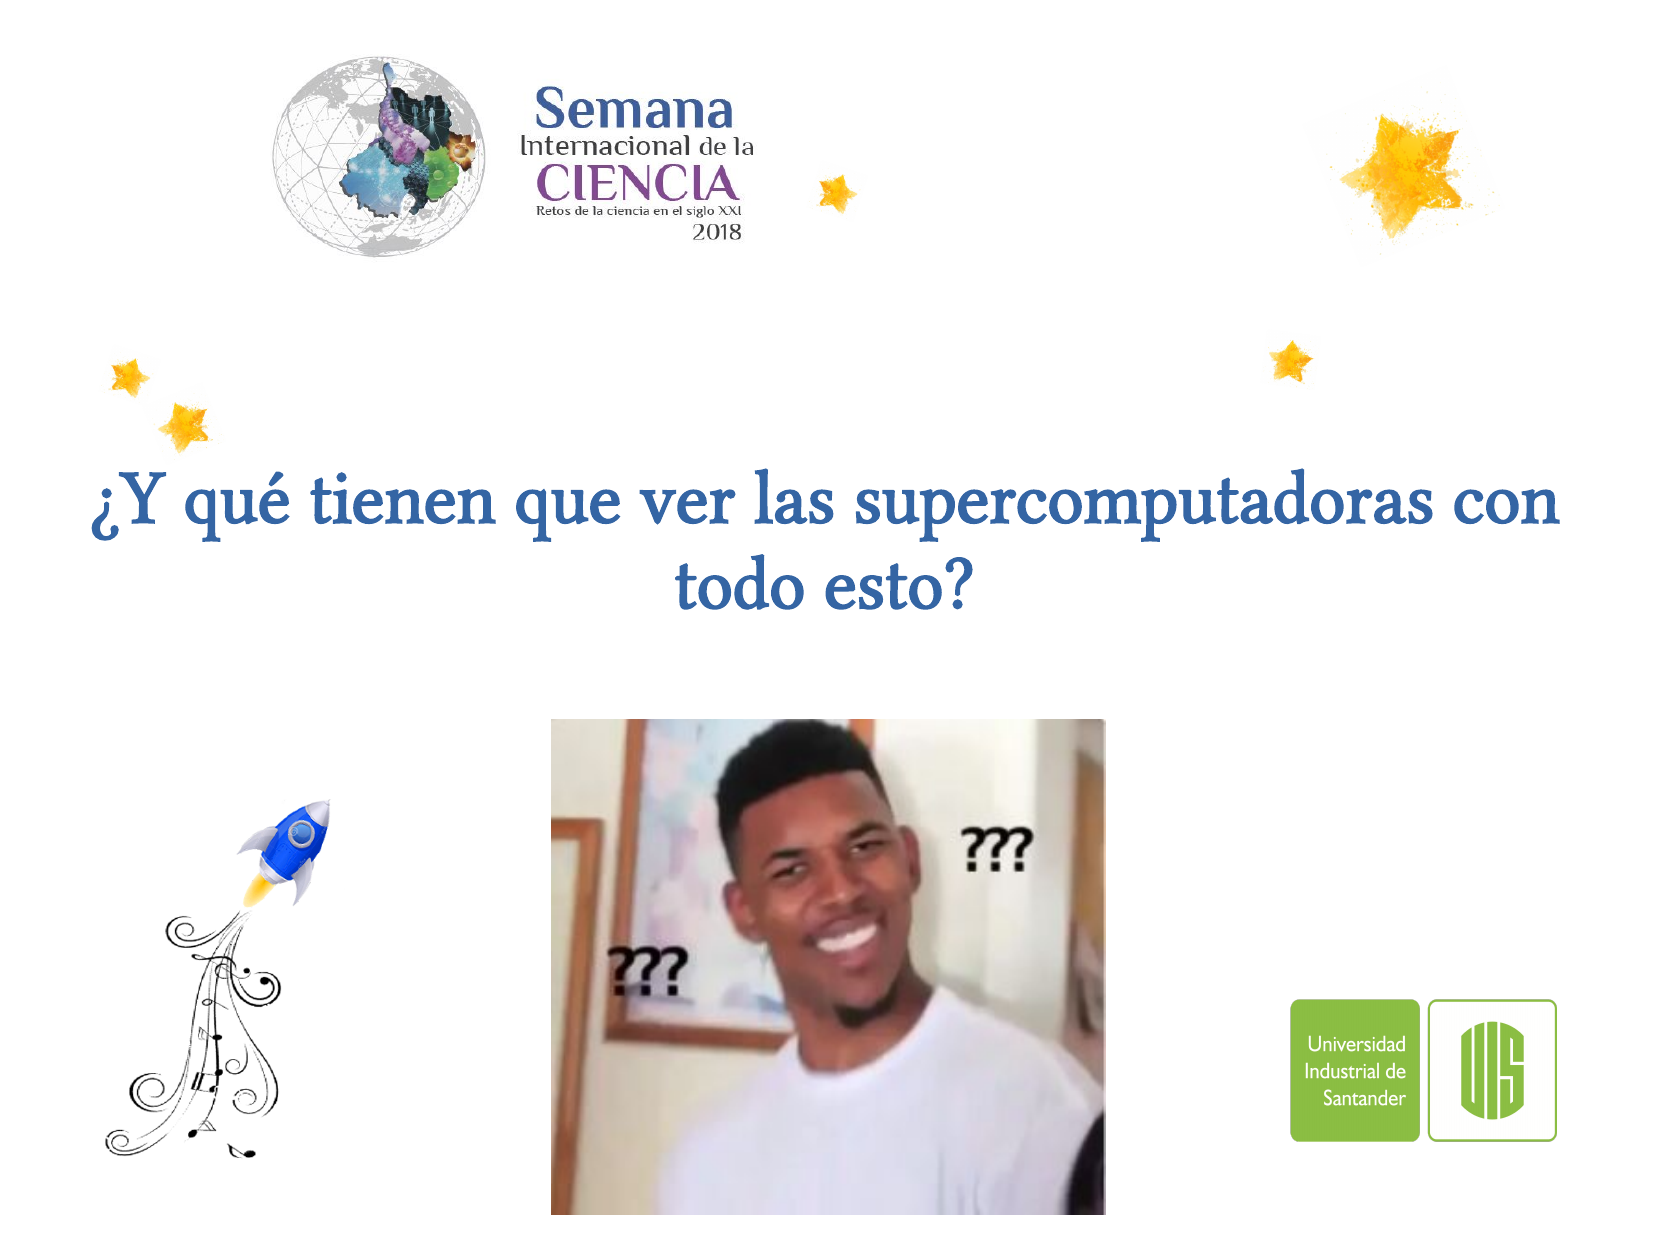

# ¿Y qué tienen que ver las supercomputadoras con todo esto?
19